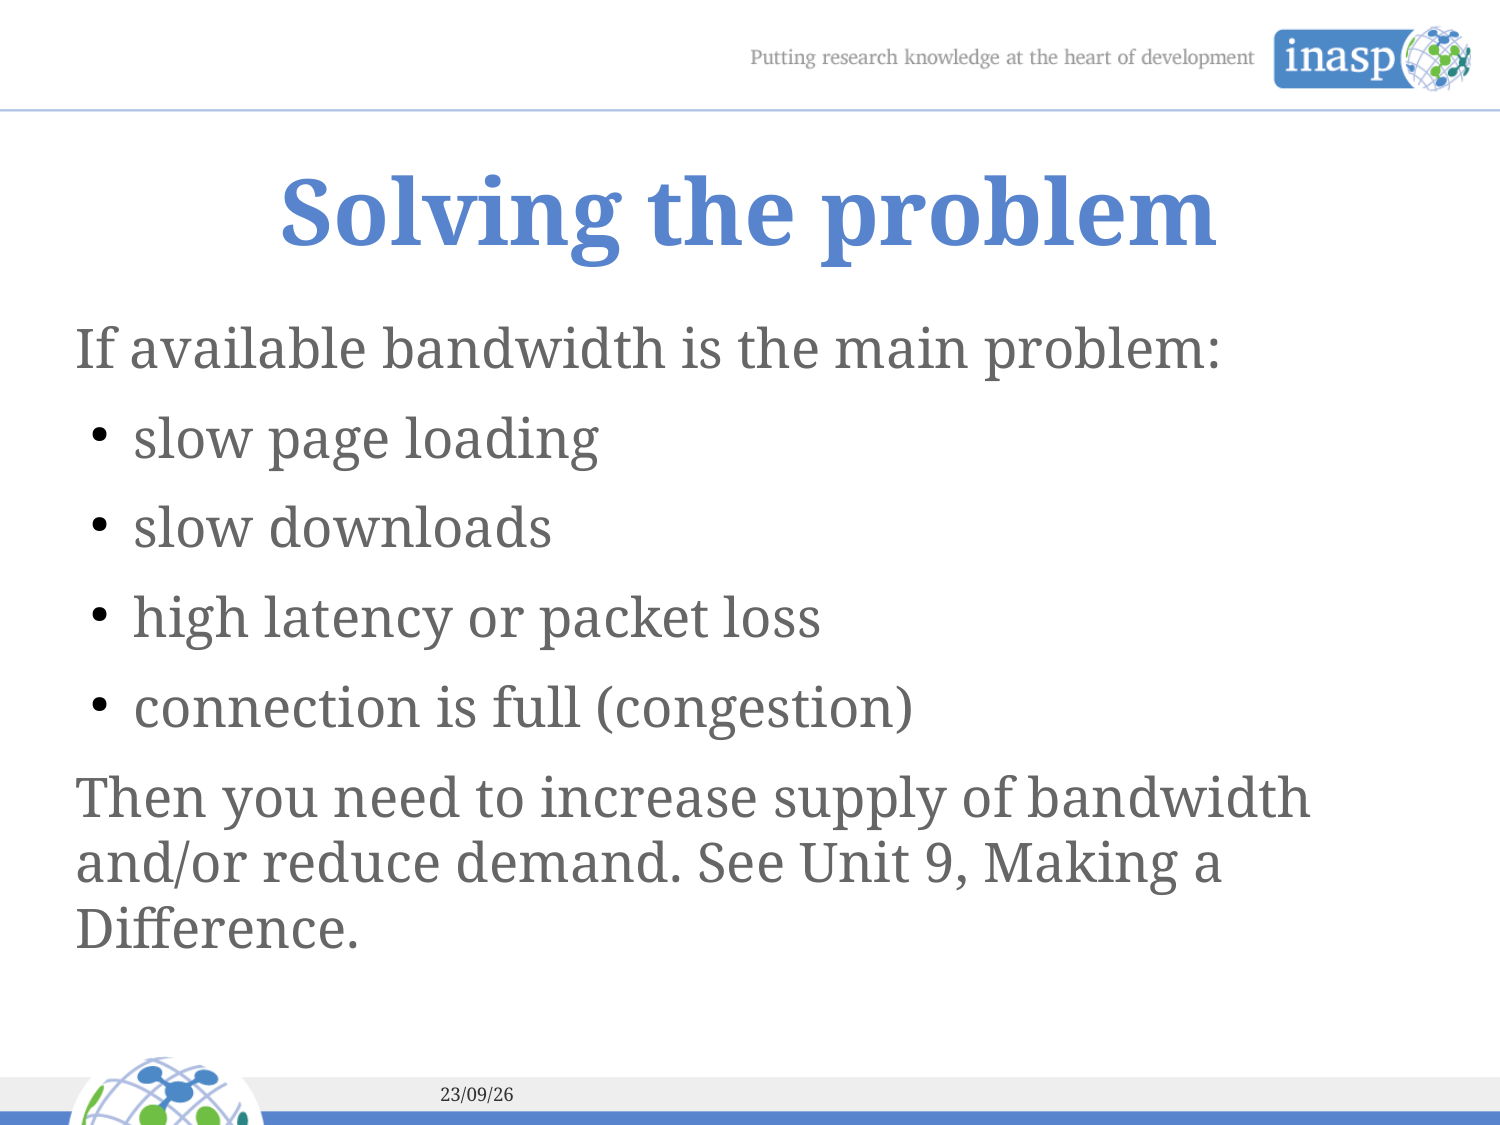

# Solving the problem
If available bandwidth is the main problem:
slow page loading
slow downloads
high latency or packet loss
connection is full (congestion)
Then you need to increase supply of bandwidth and/or reduce demand. See Unit 9, Making a Difference.